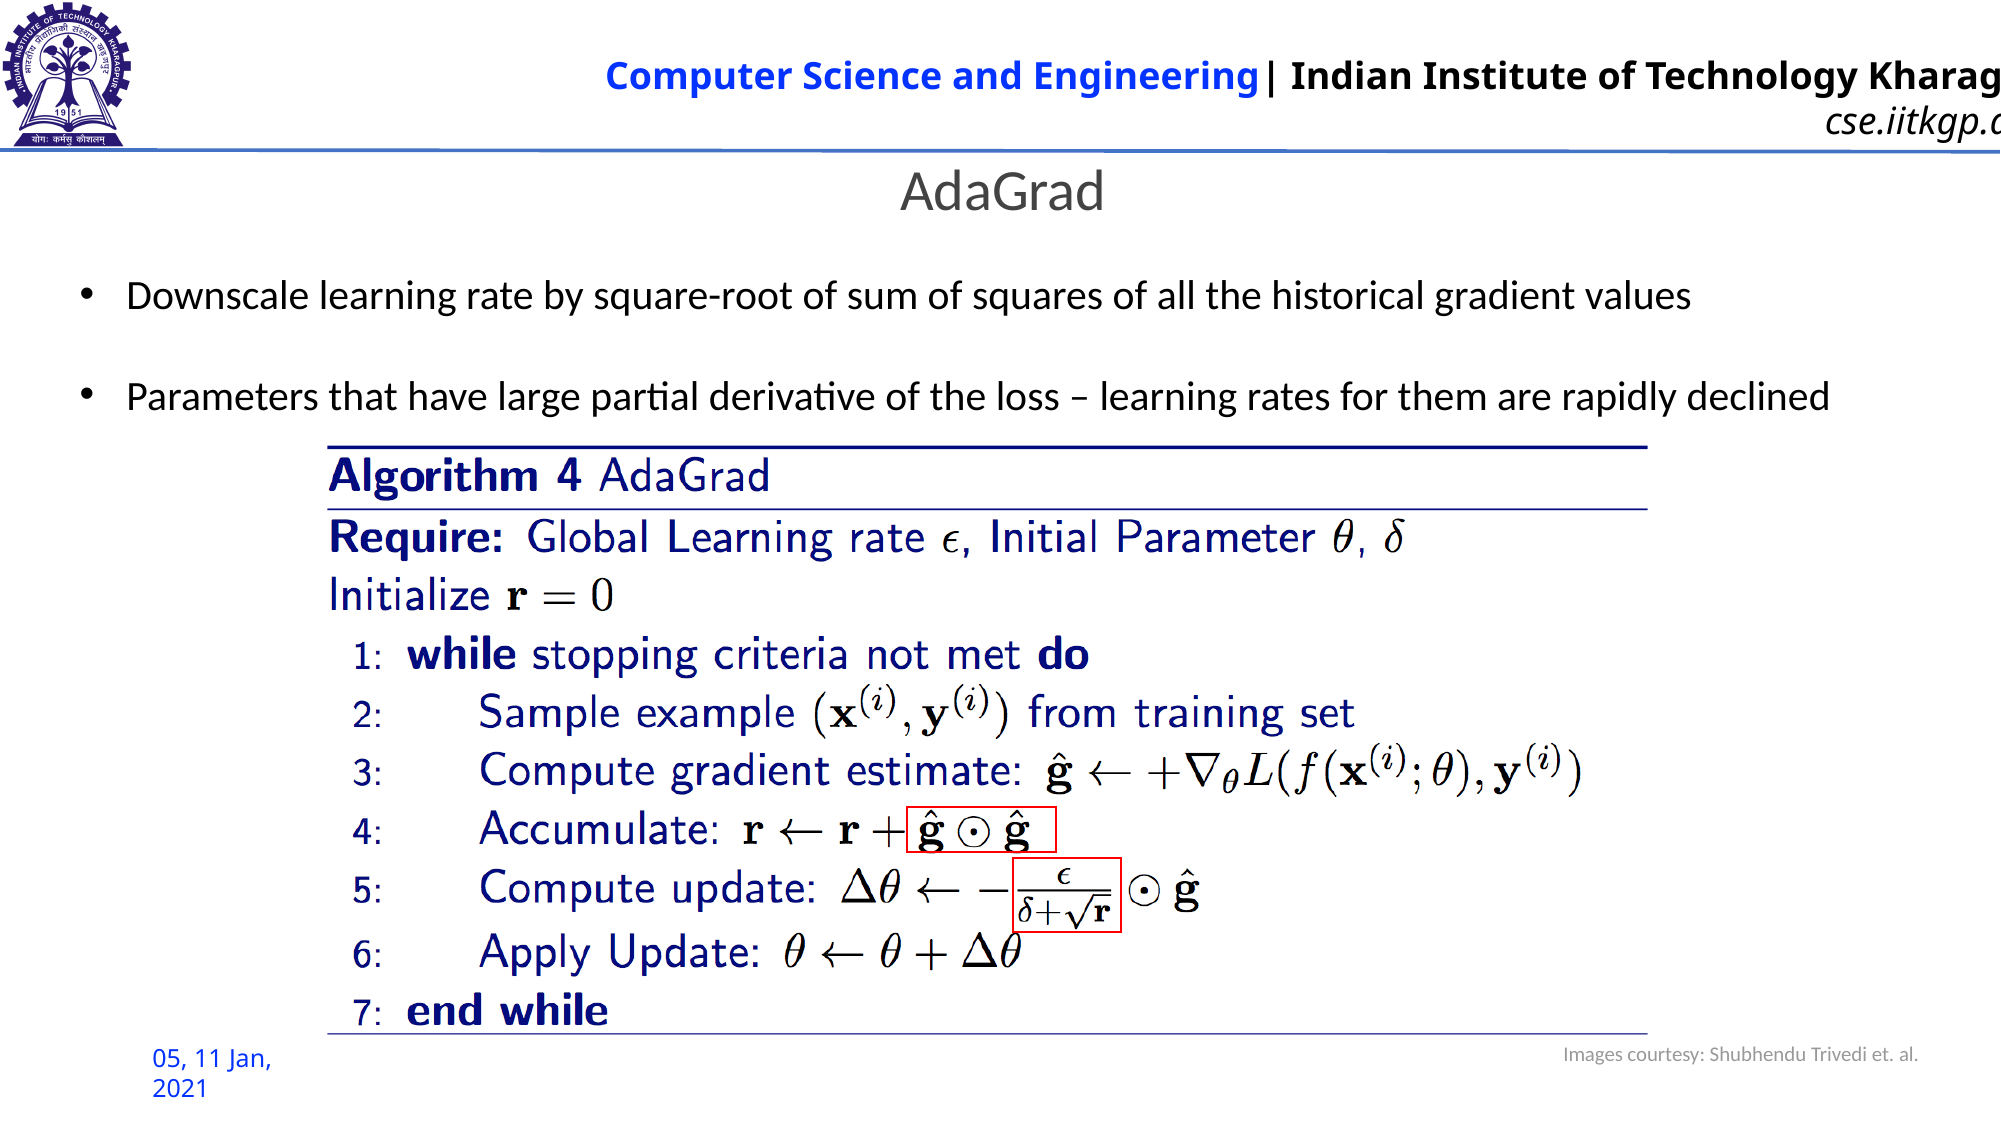

AdaGrad
Downscale learning rate by square-root of sum of squares of all the historical gradient values
Parameters that have large partial derivative of the loss – learning rates for them are rapidly declined
Images courtesy: Shubhendu Trivedi et. al.
05, 11 Jan, 2021